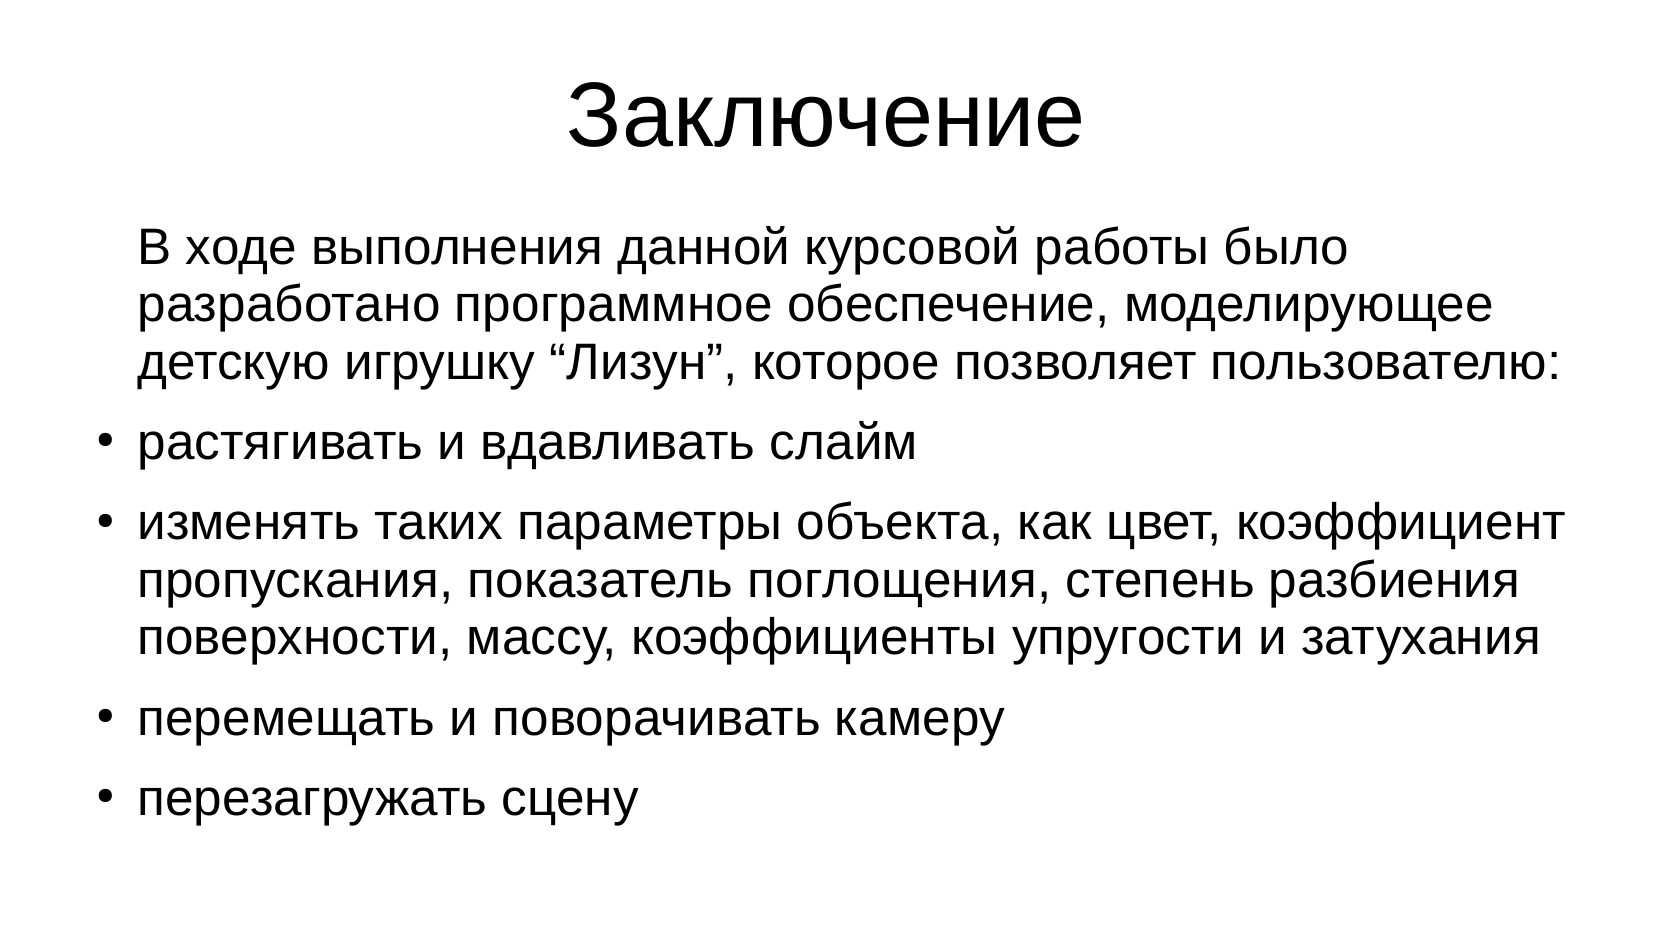

# Заключение
В ходе выполнения данной курсовой работы было разработано программное обеспечение, моделирующее детскую игрушку “Лизун”, которое позволяет пользователю:
растягивать и вдавливать слайм
изменять таких параметры объекта, как цвет, коэффициент пропускания, показатель поглощения, степень разбиения поверхности, массу, коэффициенты упругости и затухания
перемещать и поворачивать камеру
перезагружать сцену